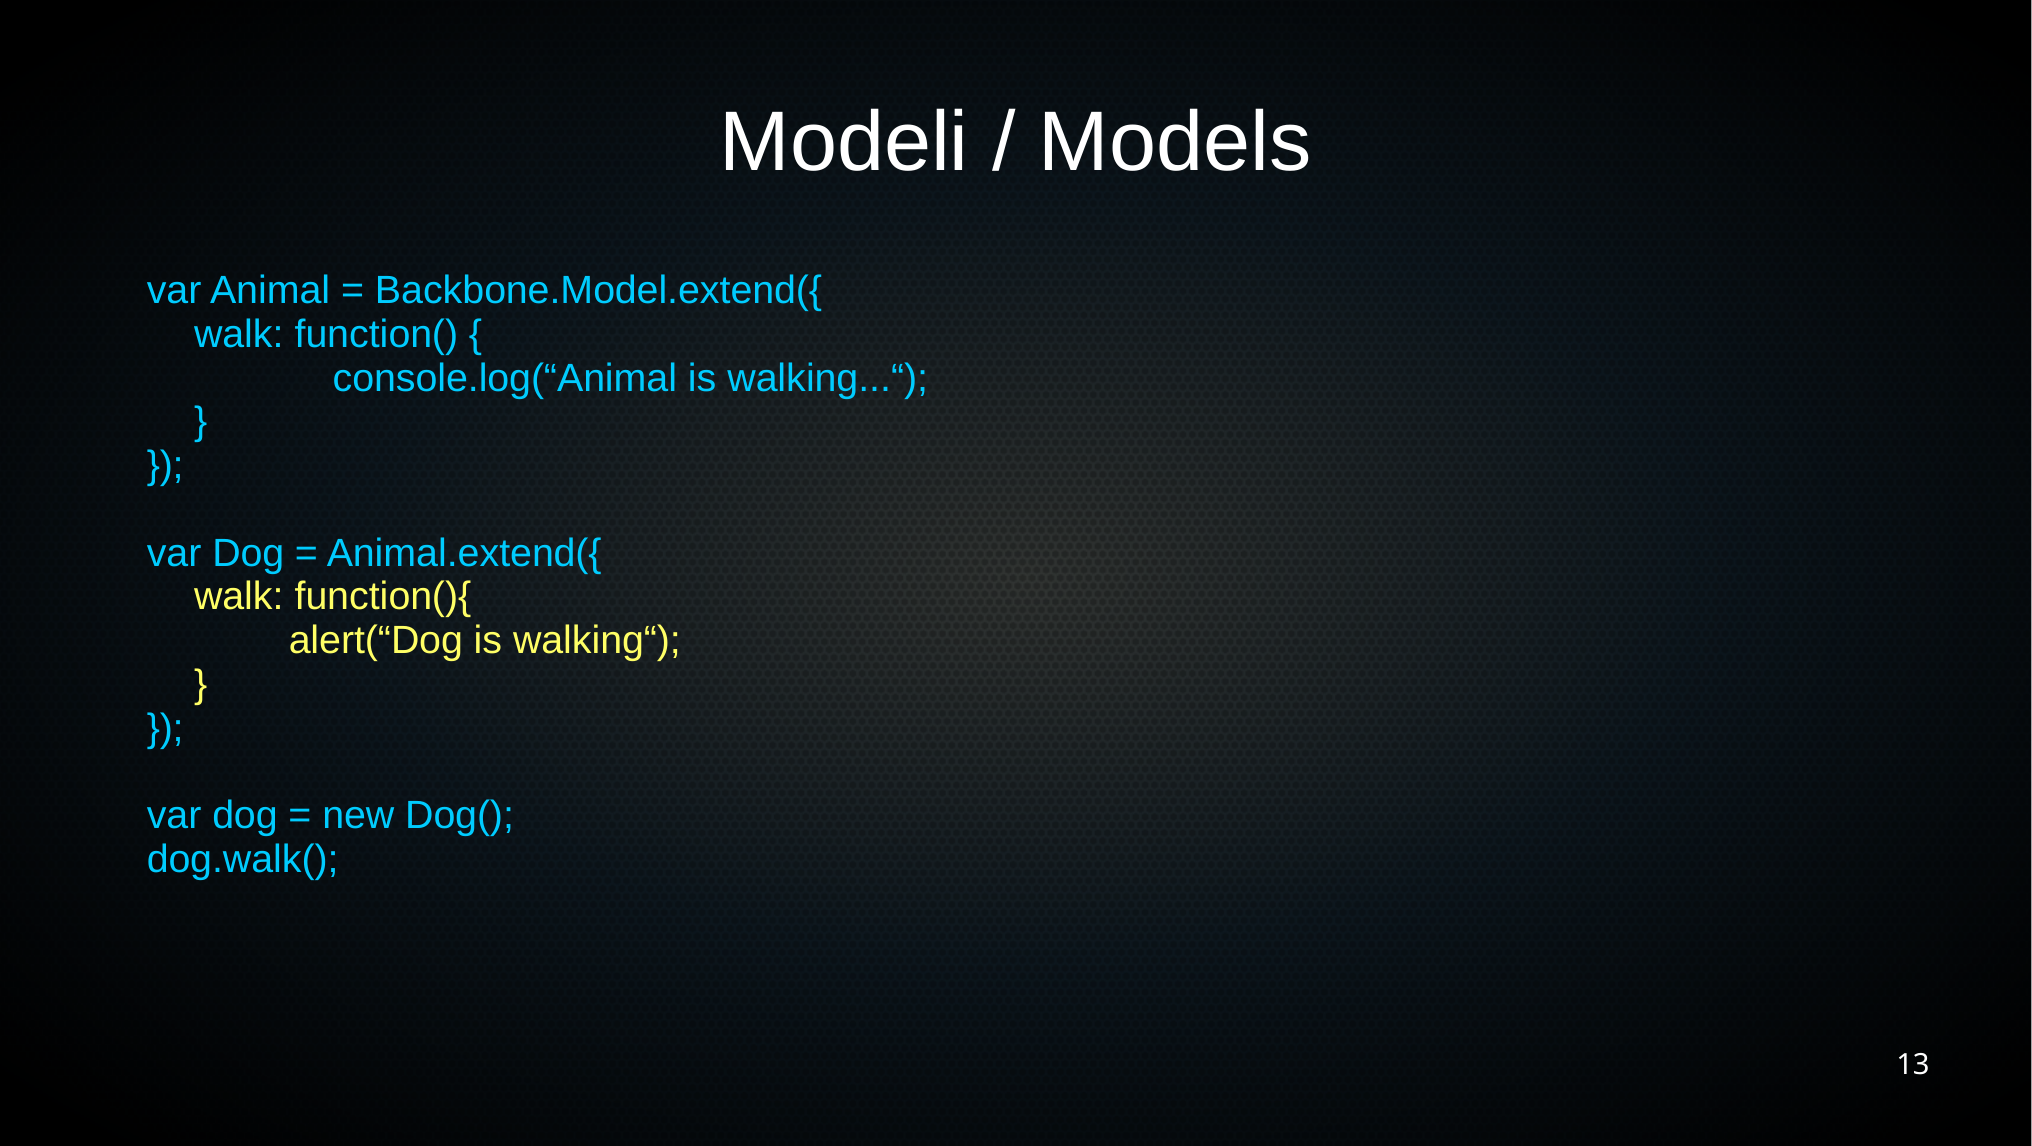

# Modeli / Models
var Animal = Backbone.Model.extend({
	walk: function() {
			 console.log(“Animal is walking...“);
	}
});
var Dog = Animal.extend({
	walk: function(){
		 	alert(“Dog is walking“);
	}
});
var dog = new Dog();
dog.walk();
13